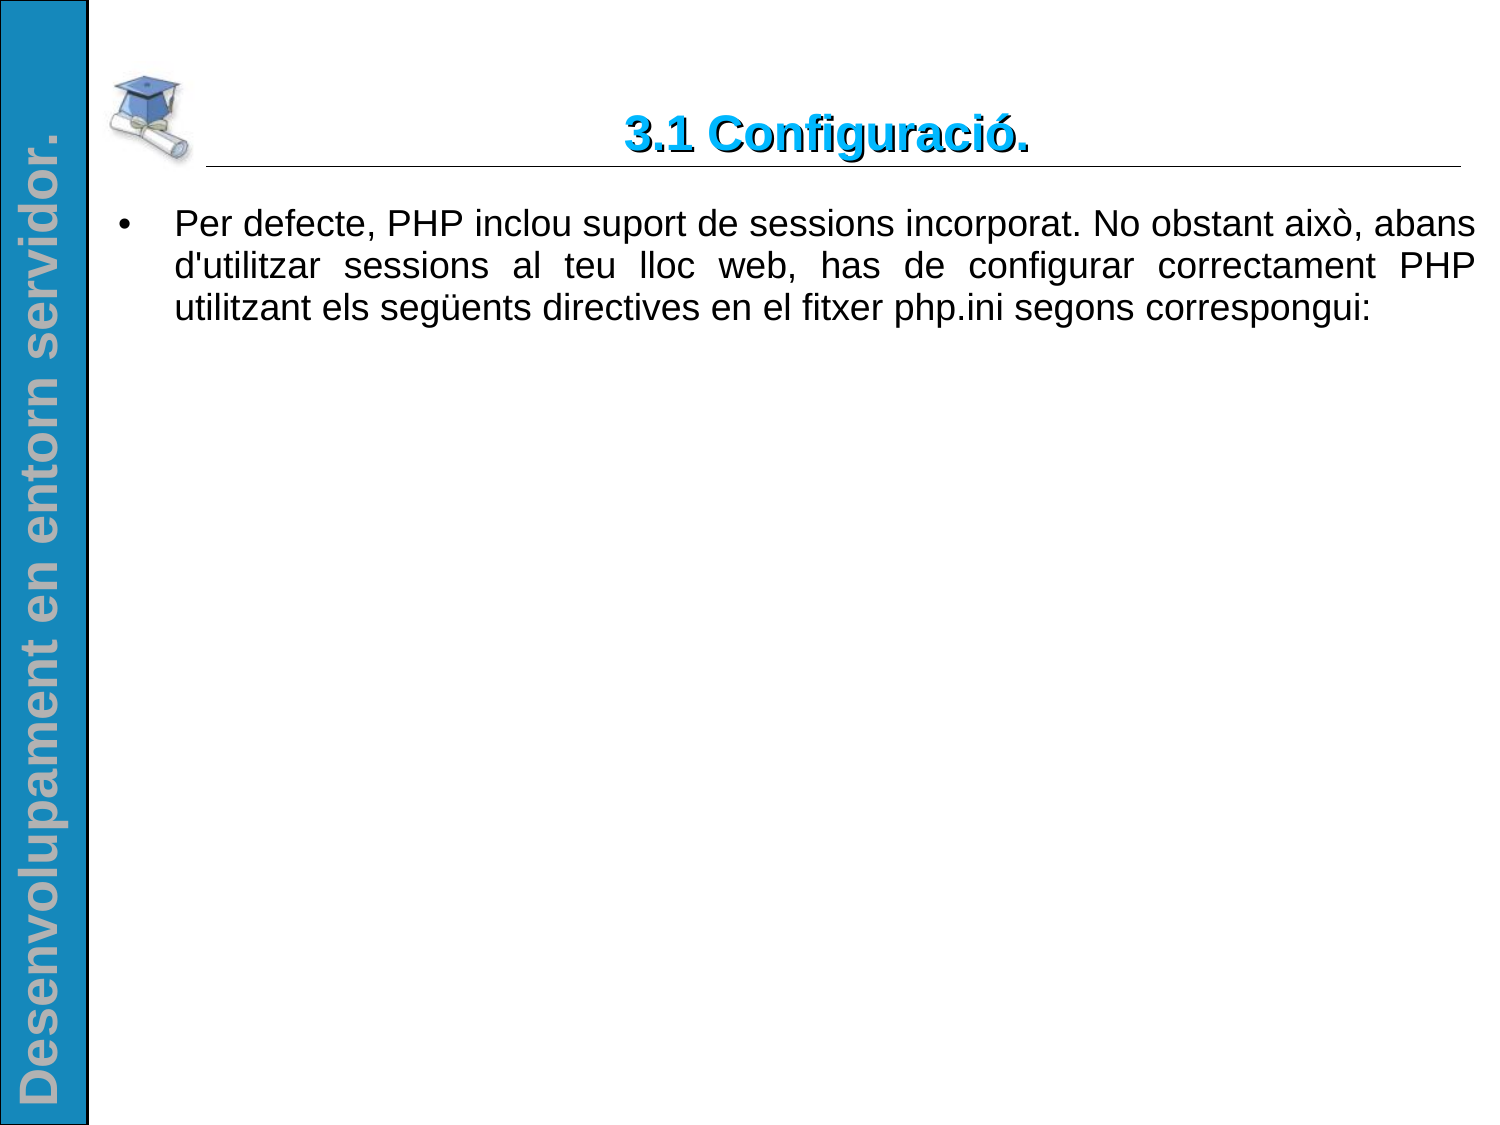

# 3.1 Configuració.
Per defecte, PHP inclou suport de sessions incorporat. No obstant això, abans d'utilitzar sessions al teu lloc web, has de configurar correctament PHP utilitzant els següents directives en el fitxer php.ini segons correspongui: